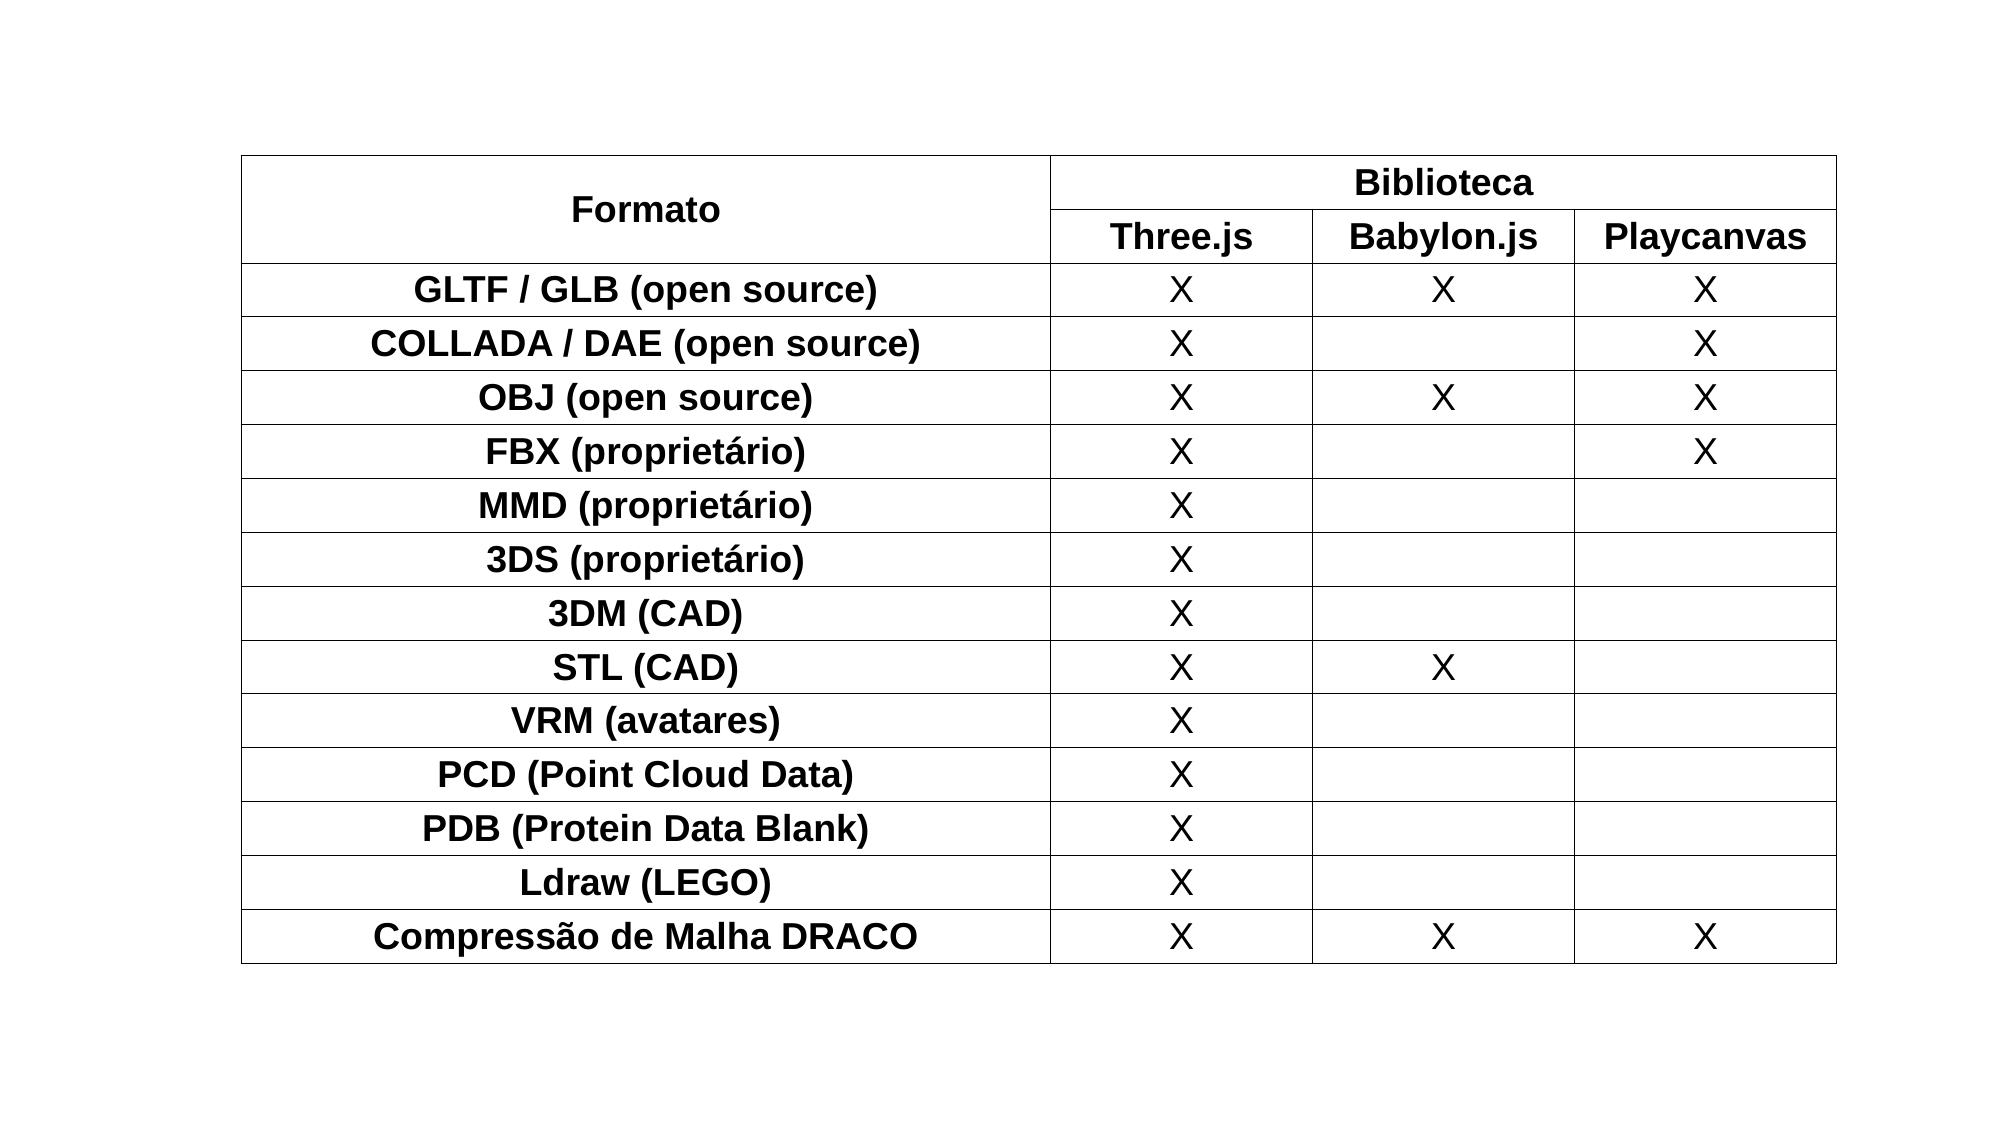

| Formato | Biblioteca | | |
| --- | --- | --- | --- |
| | Three.js | Babylon.js | Playcanvas |
| GLTF / GLB (open source) | X | X | X |
| COLLADA / DAE (open source) | X | | X |
| OBJ (open source) | X | X | X |
| FBX (proprietário) | X | | X |
| MMD (proprietário) | X | | |
| 3DS (proprietário) | X | | |
| 3DM (CAD) | X | | |
| STL (CAD) | X | X | |
| VRM (avatares) | X | | |
| PCD (Point Cloud Data) | X | | |
| PDB (Protein Data Blank) | X | | |
| Ldraw (LEGO) | X | | |
| Compressão de Malha DRACO | X | X | X |